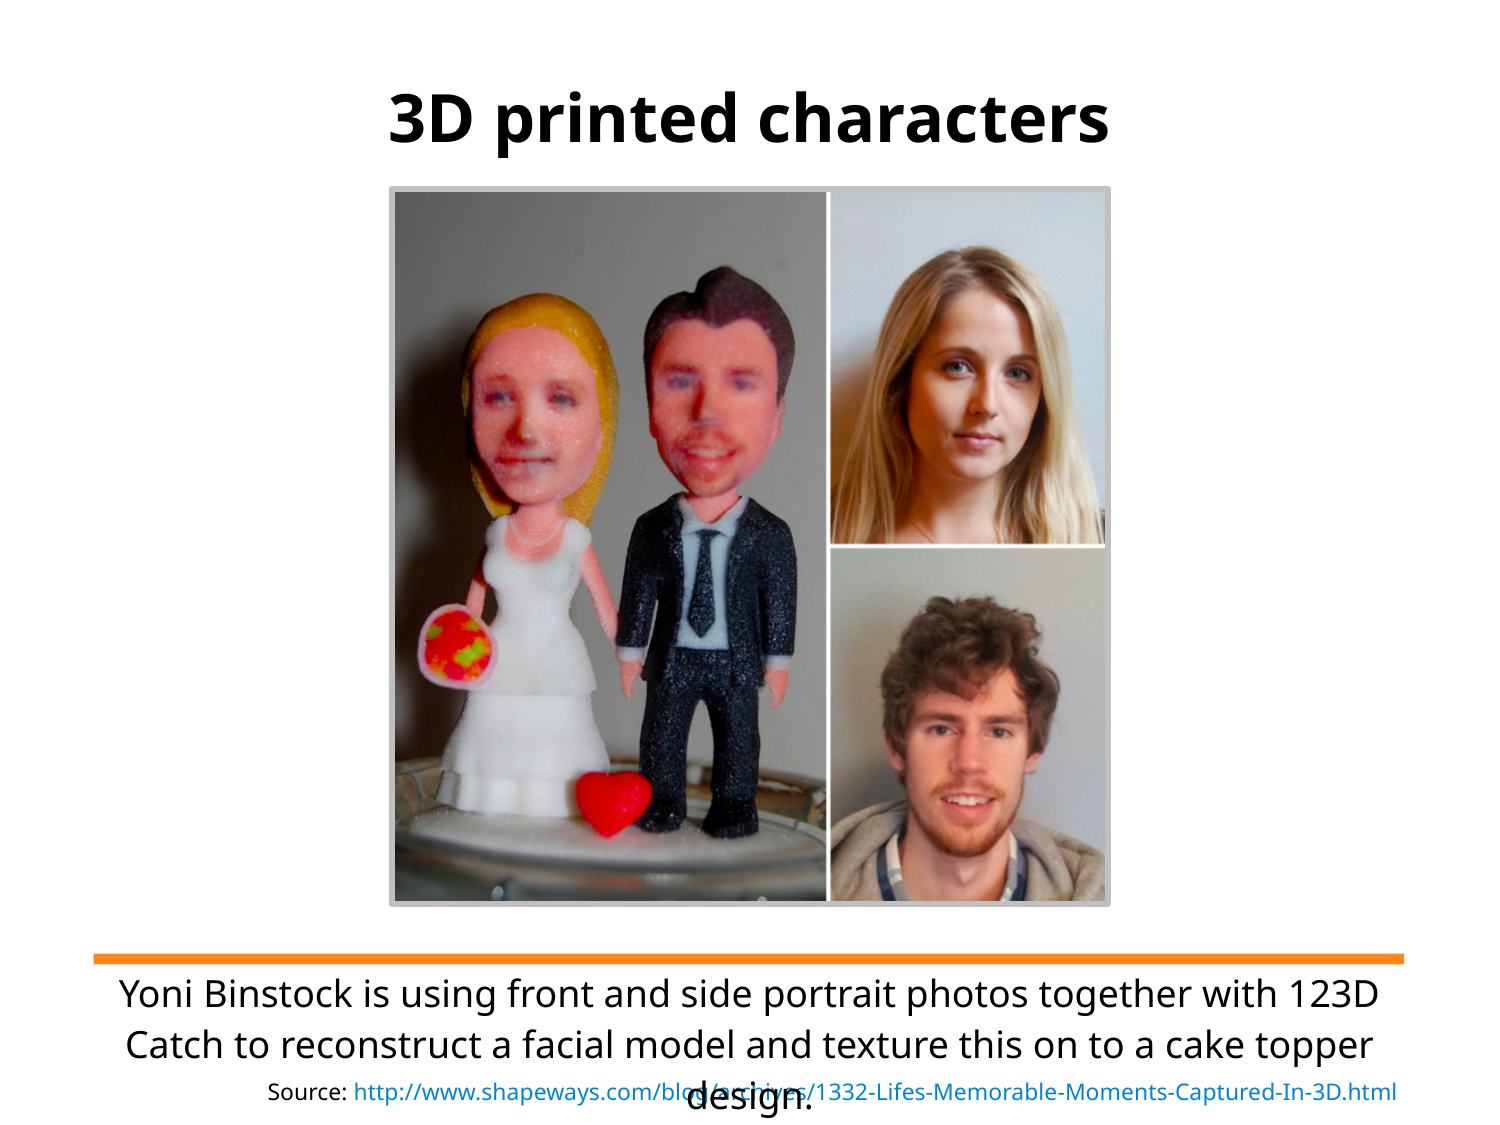

# 3D printed characters
Yoni Binstock is using front and side portrait photos together with 123D Catch to reconstruct a facial model and texture this on to a cake topper design.
Source: http://www.shapeways.com/blog/archives/1332-Lifes-Memorable-Moments-Captured-In-3D.html